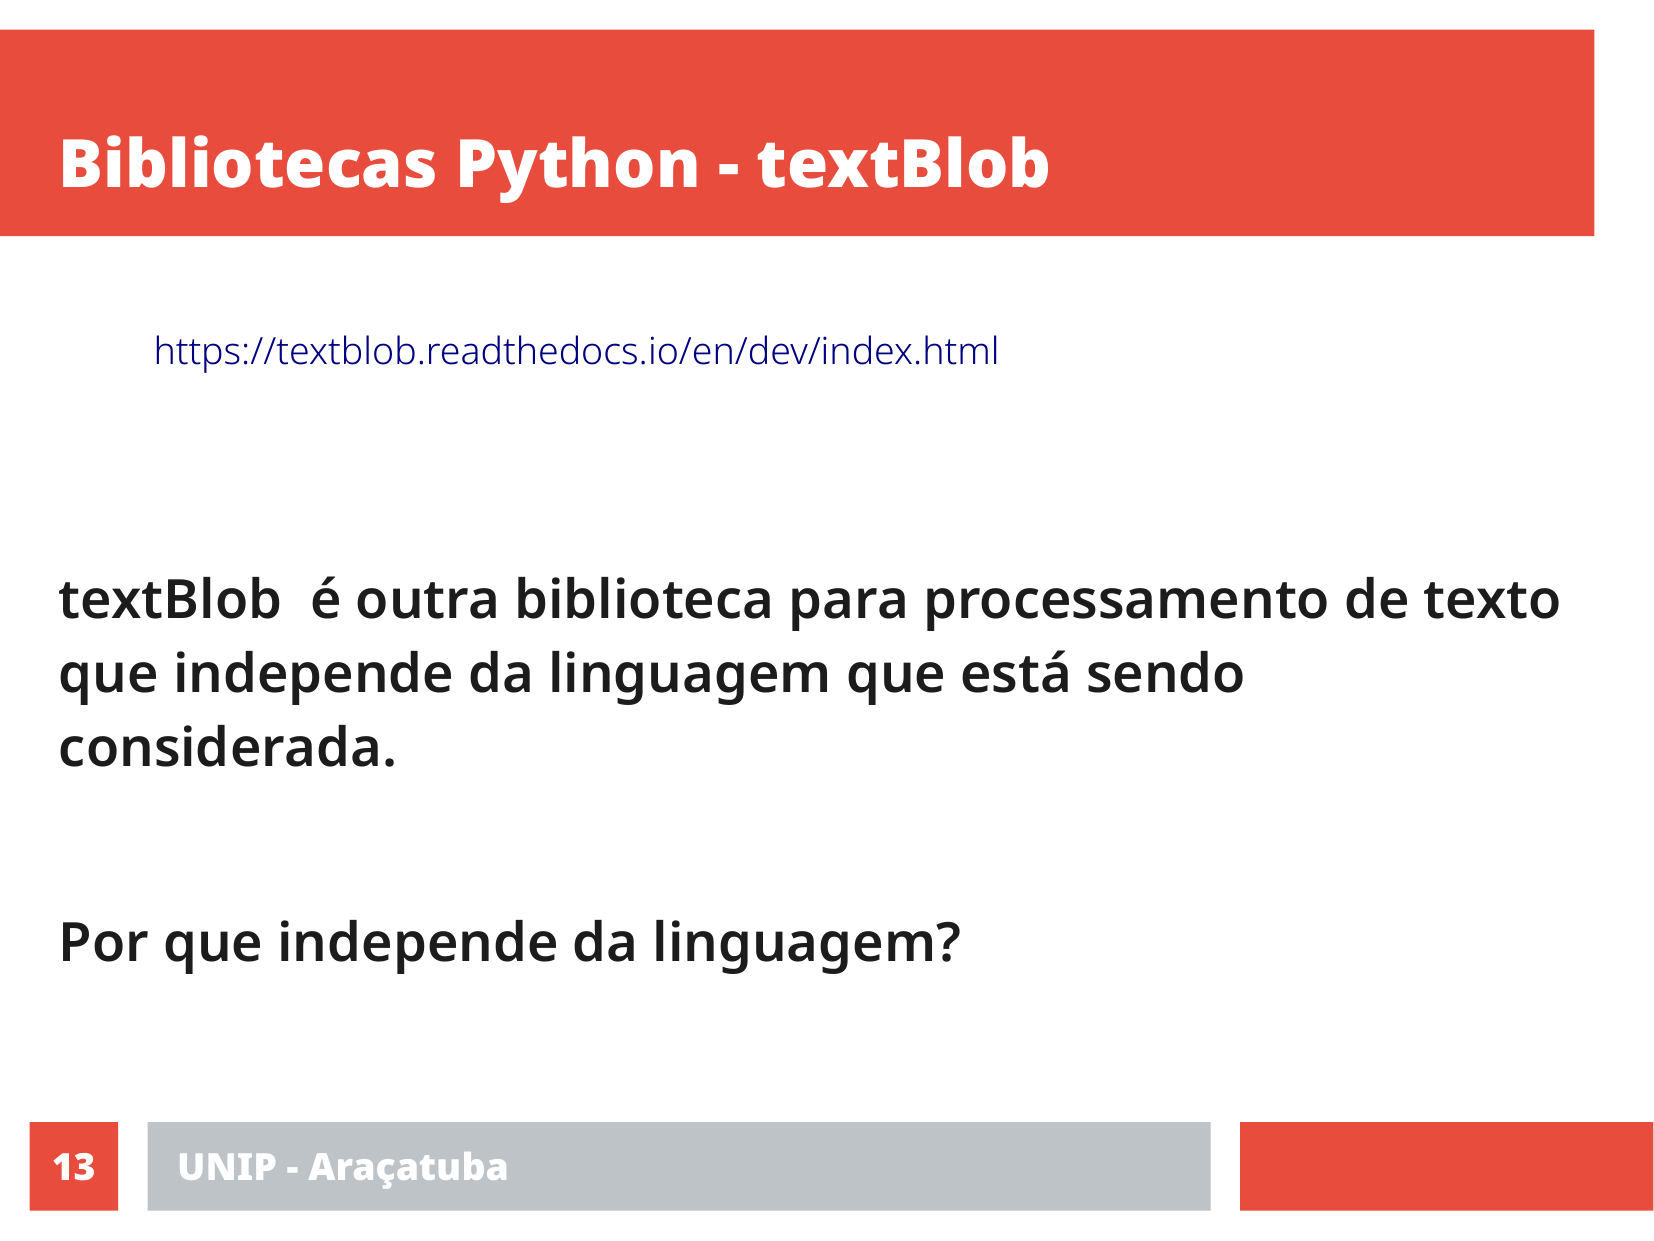

# Bibliotecas Python - textBlob
https://textblob.readthedocs.io/en/dev/index.html
textBlob é outra biblioteca para processamento de texto que independe da linguagem que está sendo considerada.
Por que independe da linguagem?
13
UNIP - Araçatuba